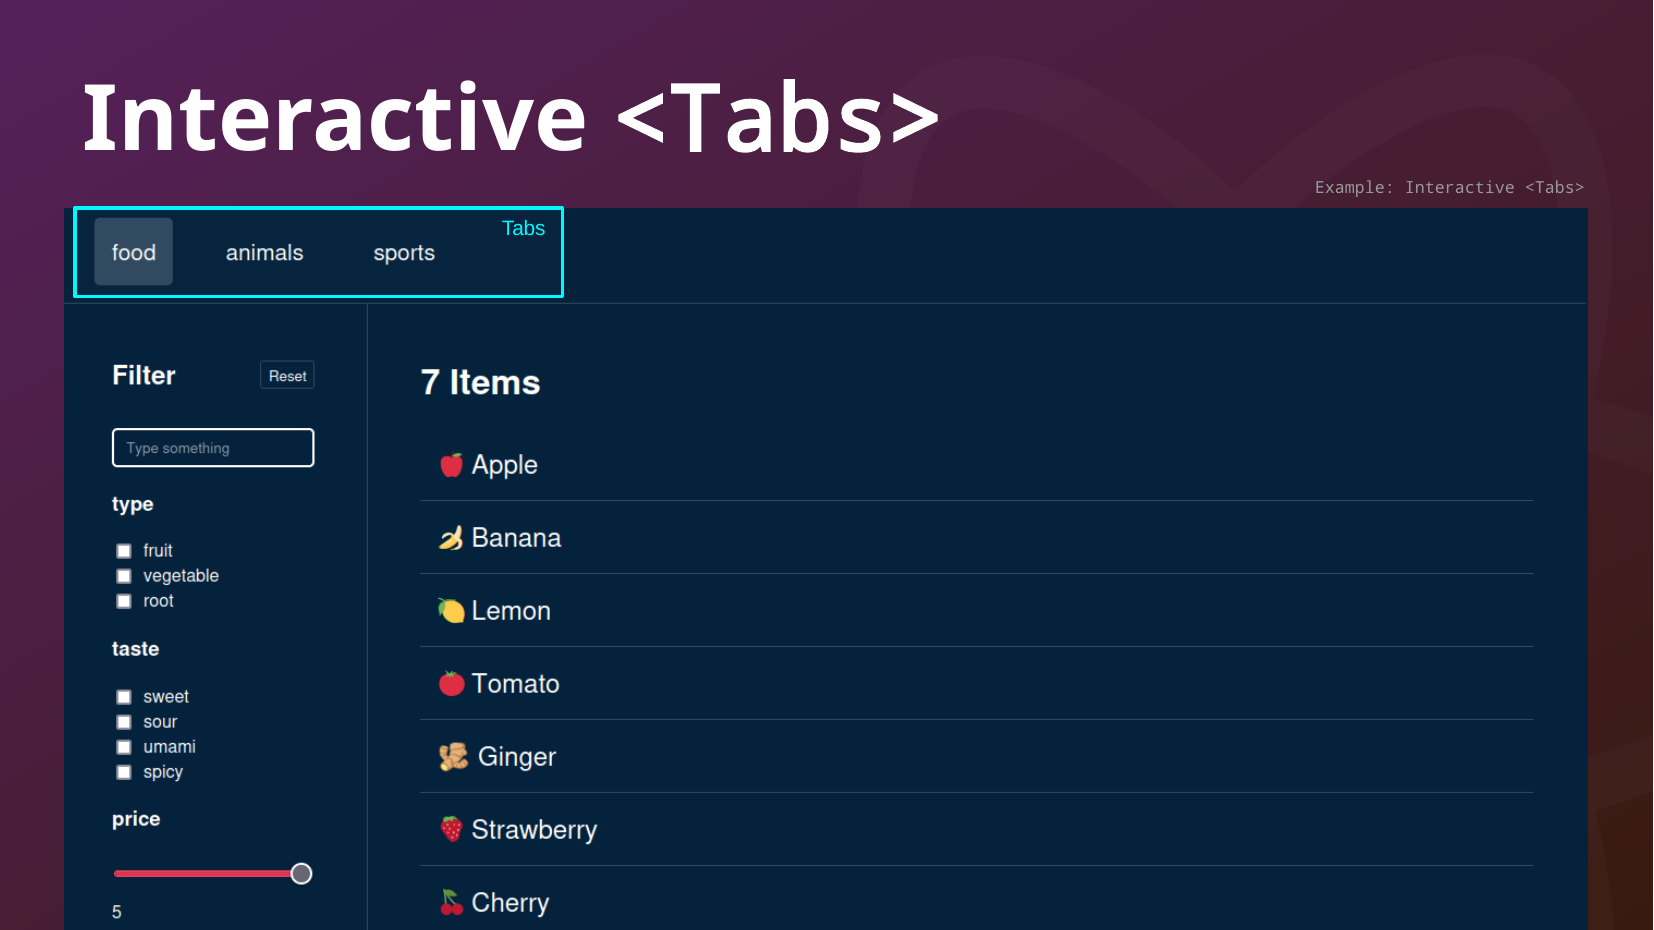

# Interactive <Tabs>
Example: Interactive <Tabs>
Tabs